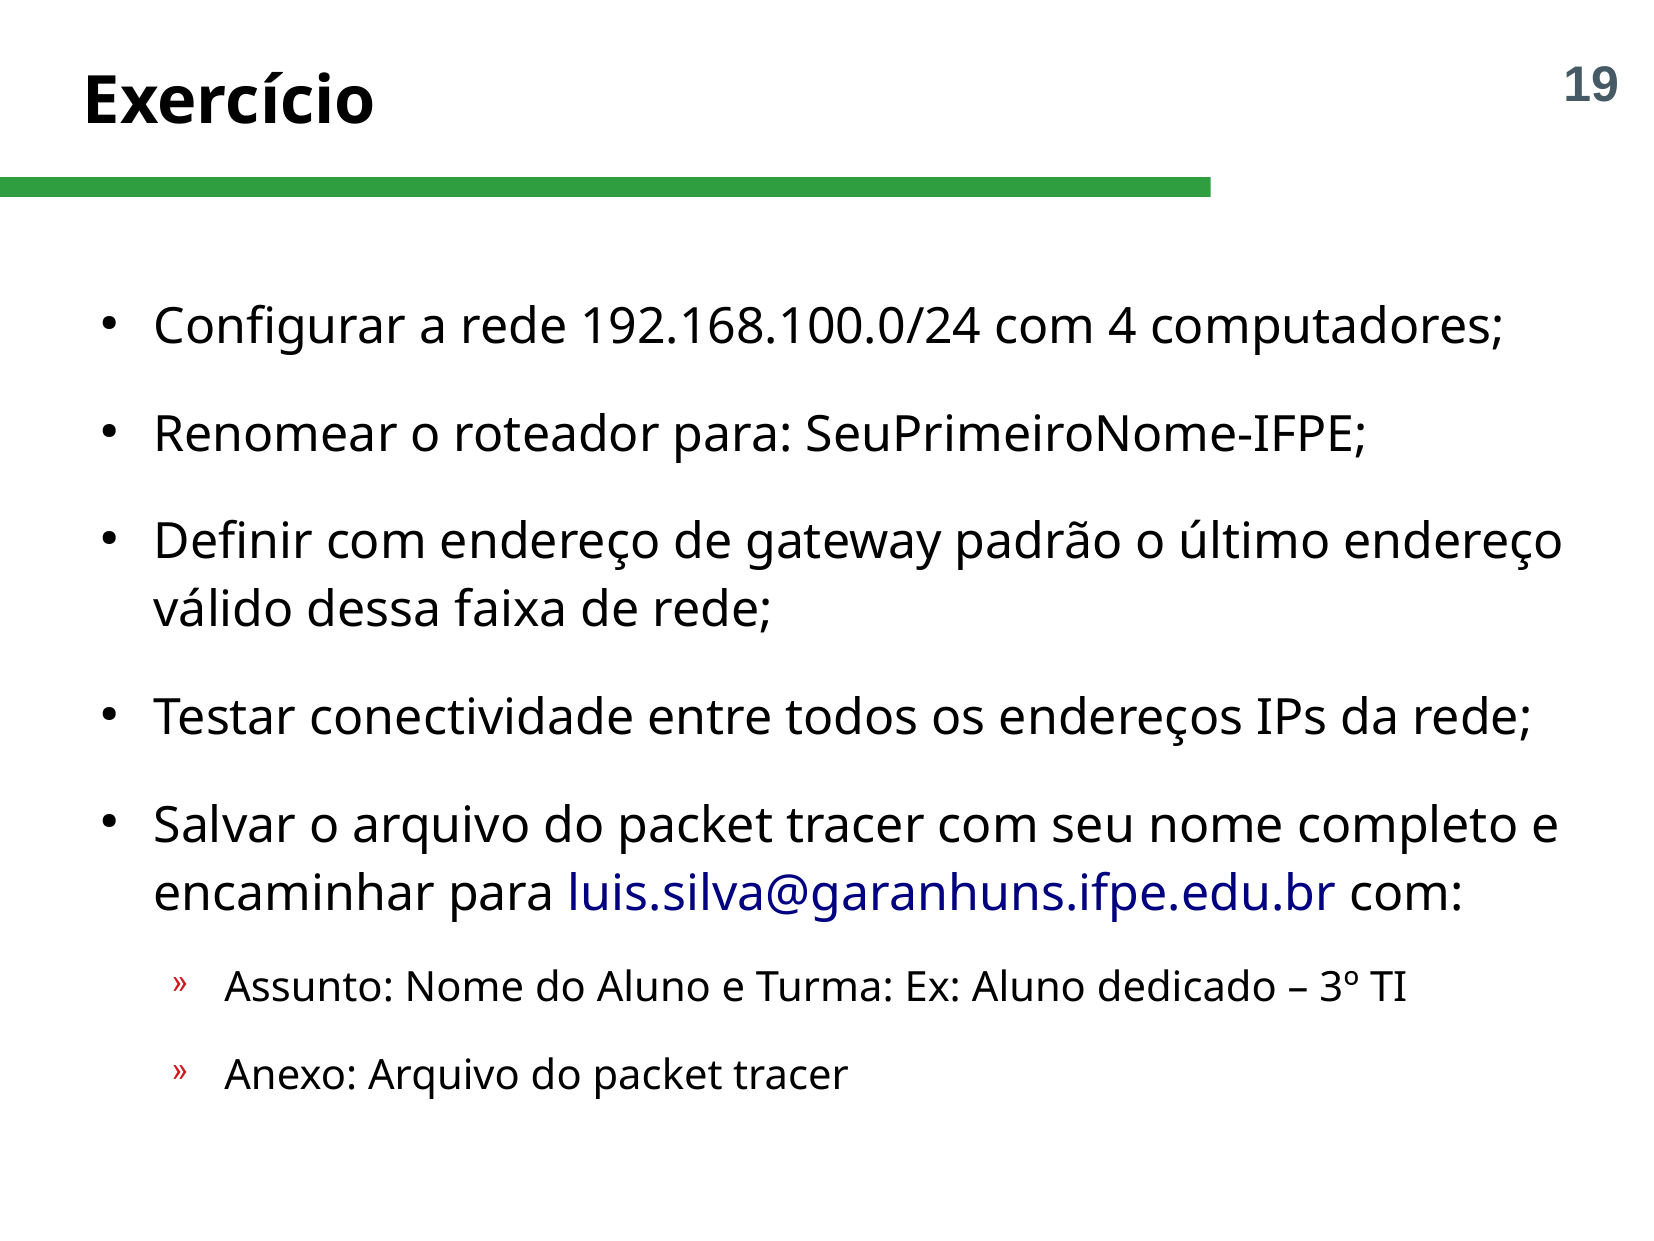

# Exercício
Configurar a rede 192.168.100.0/24 com 4 computadores;
Renomear o roteador para: SeuPrimeiroNome-IFPE;
Definir com endereço de gateway padrão o último endereço válido dessa faixa de rede;
Testar conectividade entre todos os endereços IPs da rede;
Salvar o arquivo do packet tracer com seu nome completo e encaminhar para luis.silva@garanhuns.ifpe.edu.br com:
Assunto: Nome do Aluno e Turma: Ex: Aluno dedicado – 3º TI
Anexo: Arquivo do packet tracer